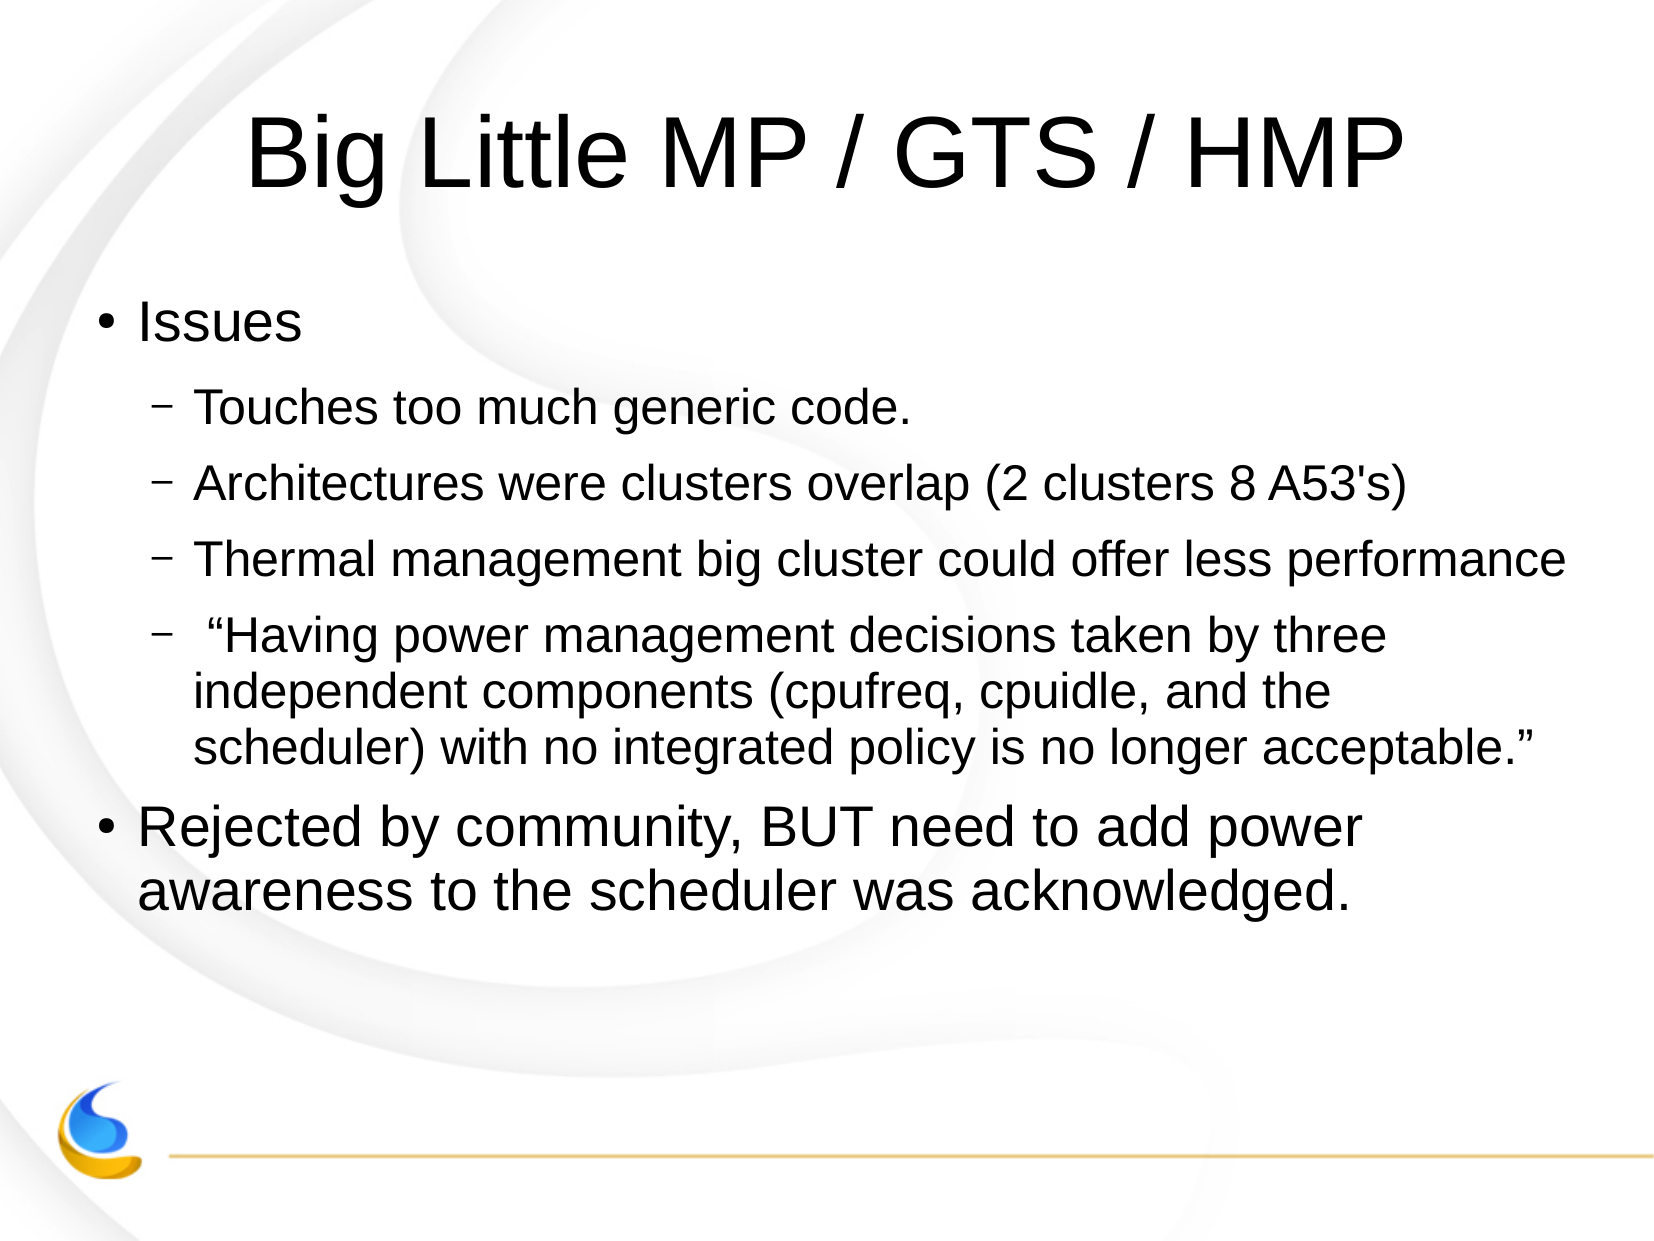

# Big Little MP / GTS / HMP
Issues
Touches too much generic code.
Architectures were clusters overlap (2 clusters 8 A53's)
Thermal management big cluster could offer less performance
 “Having power management decisions taken by three independent components (cpufreq, cpuidle, and the scheduler) with no integrated policy is no longer acceptable.”
Rejected by community, BUT need to add power awareness to the scheduler was acknowledged.